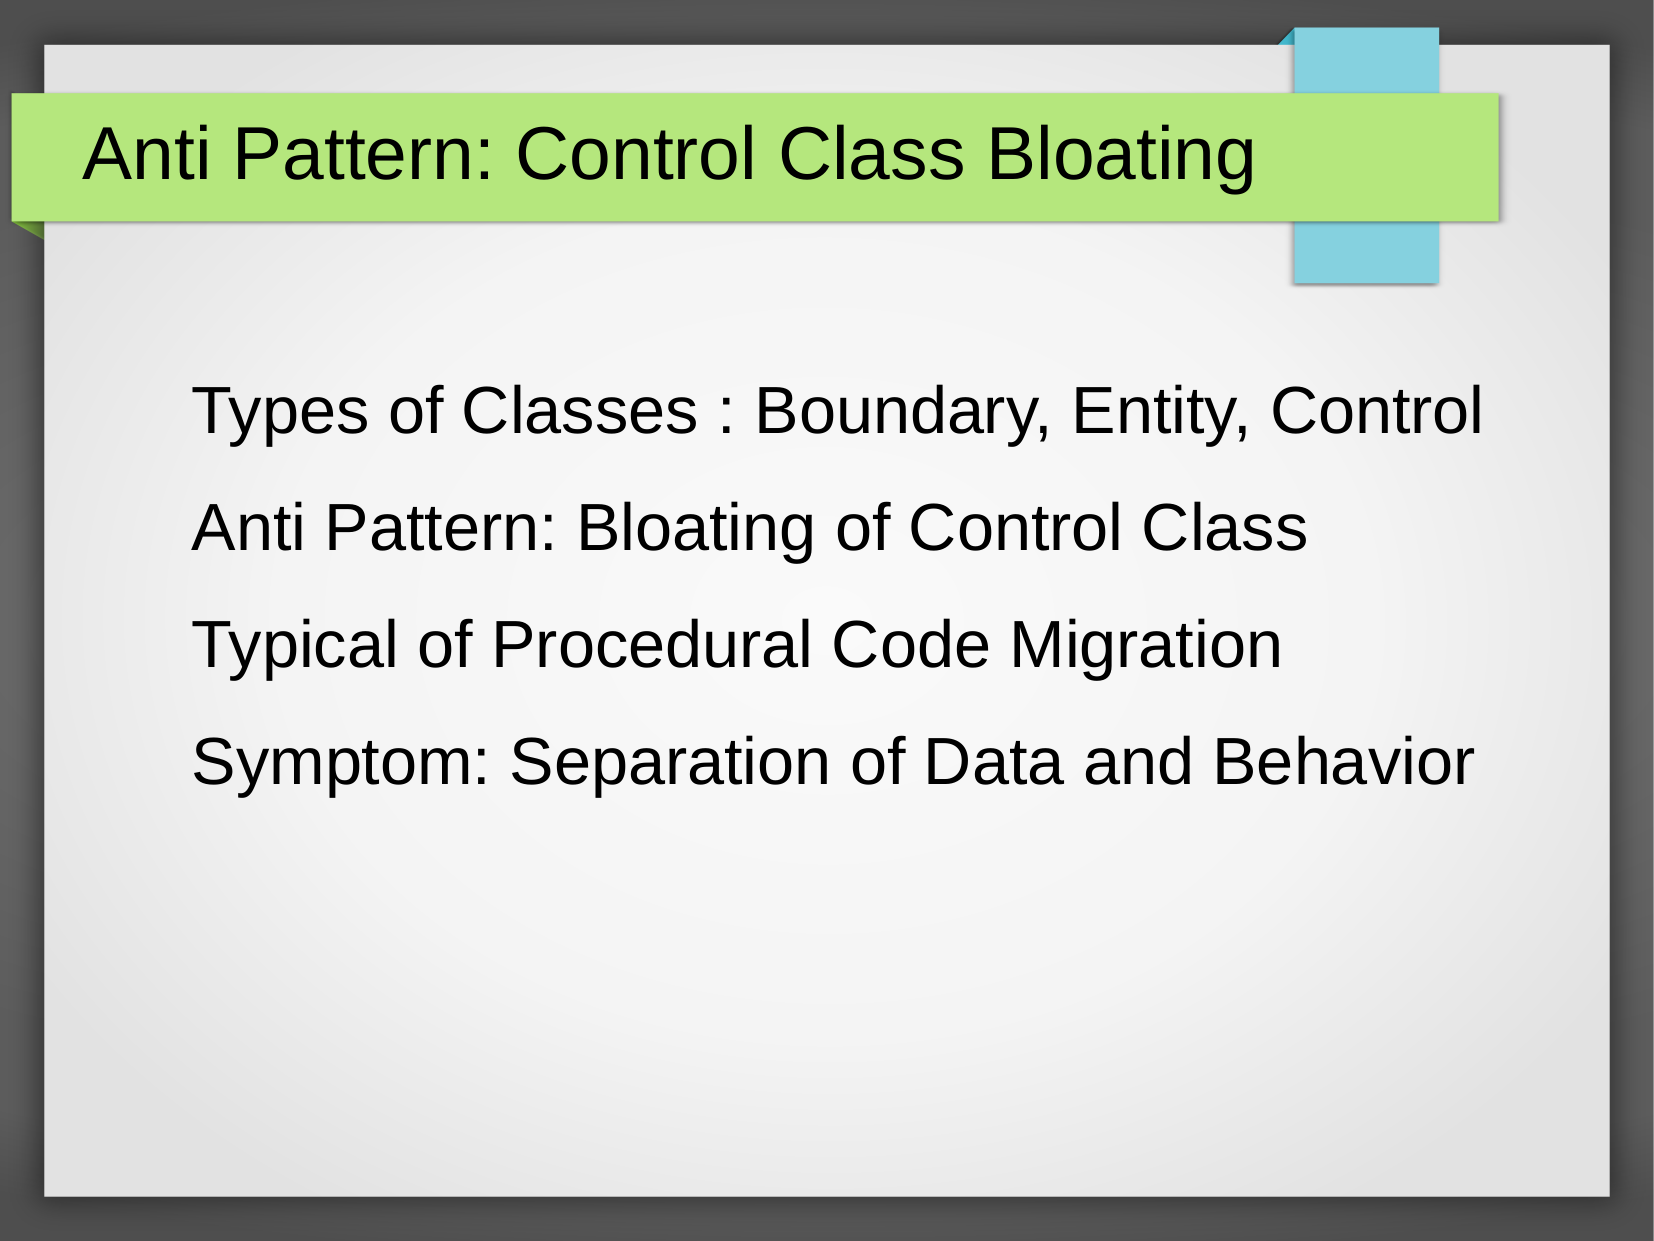

# Anti Pattern: Control Class Bloating
Types of Classes : Boundary, Entity, Control
Anti Pattern: Bloating of Control Class
Typical of Procedural Code Migration
Symptom: Separation of Data and Behavior